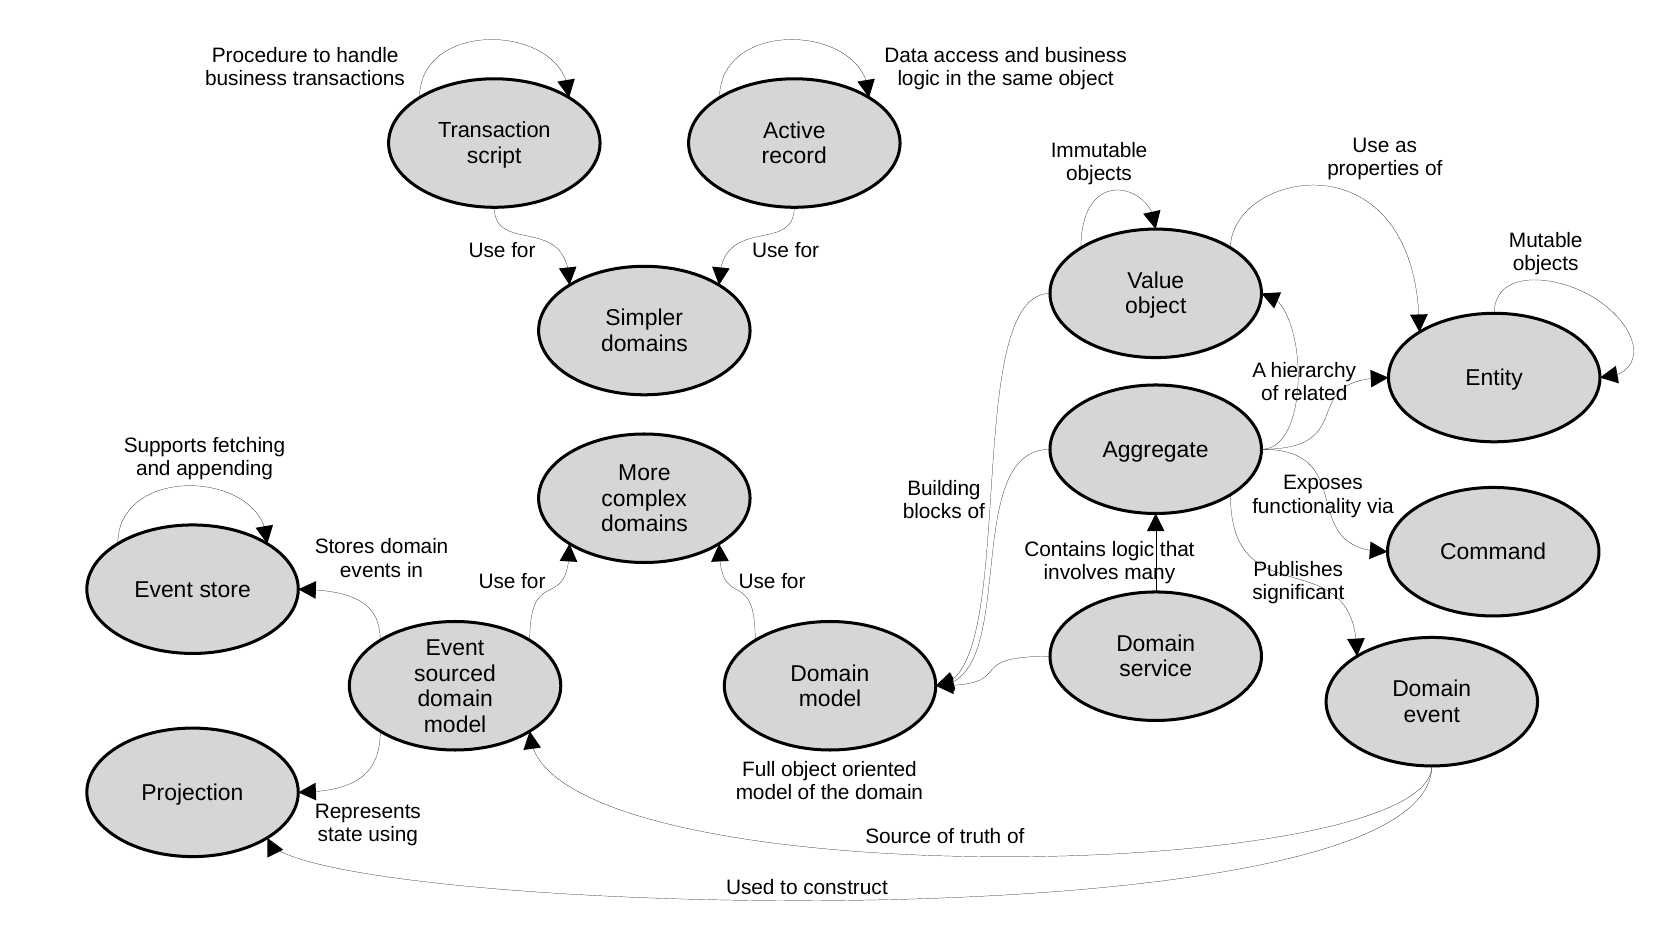

Procedure to handle
business transactions
Data access and business
logic in the same object
Transaction
script
Active record
Use as
properties of
Immutable
objects
Mutable
objects
Value object
Use for
Use for
Simpler domains
Entity
A hierarchy
of related
Aggregate
Supports fetching
and appending
More complex domains
Exposes
functionality via
Building
blocks of
Command
Event store
Stores domain
events in
Contains logic that
involves many
Publishes
significant
Use for
Use for
Domain service
Event sourced domain model
Domain model
Domain event
Projection
Full object oriented
model of the domain
Represents
state using
Source of truth of
Used to construct